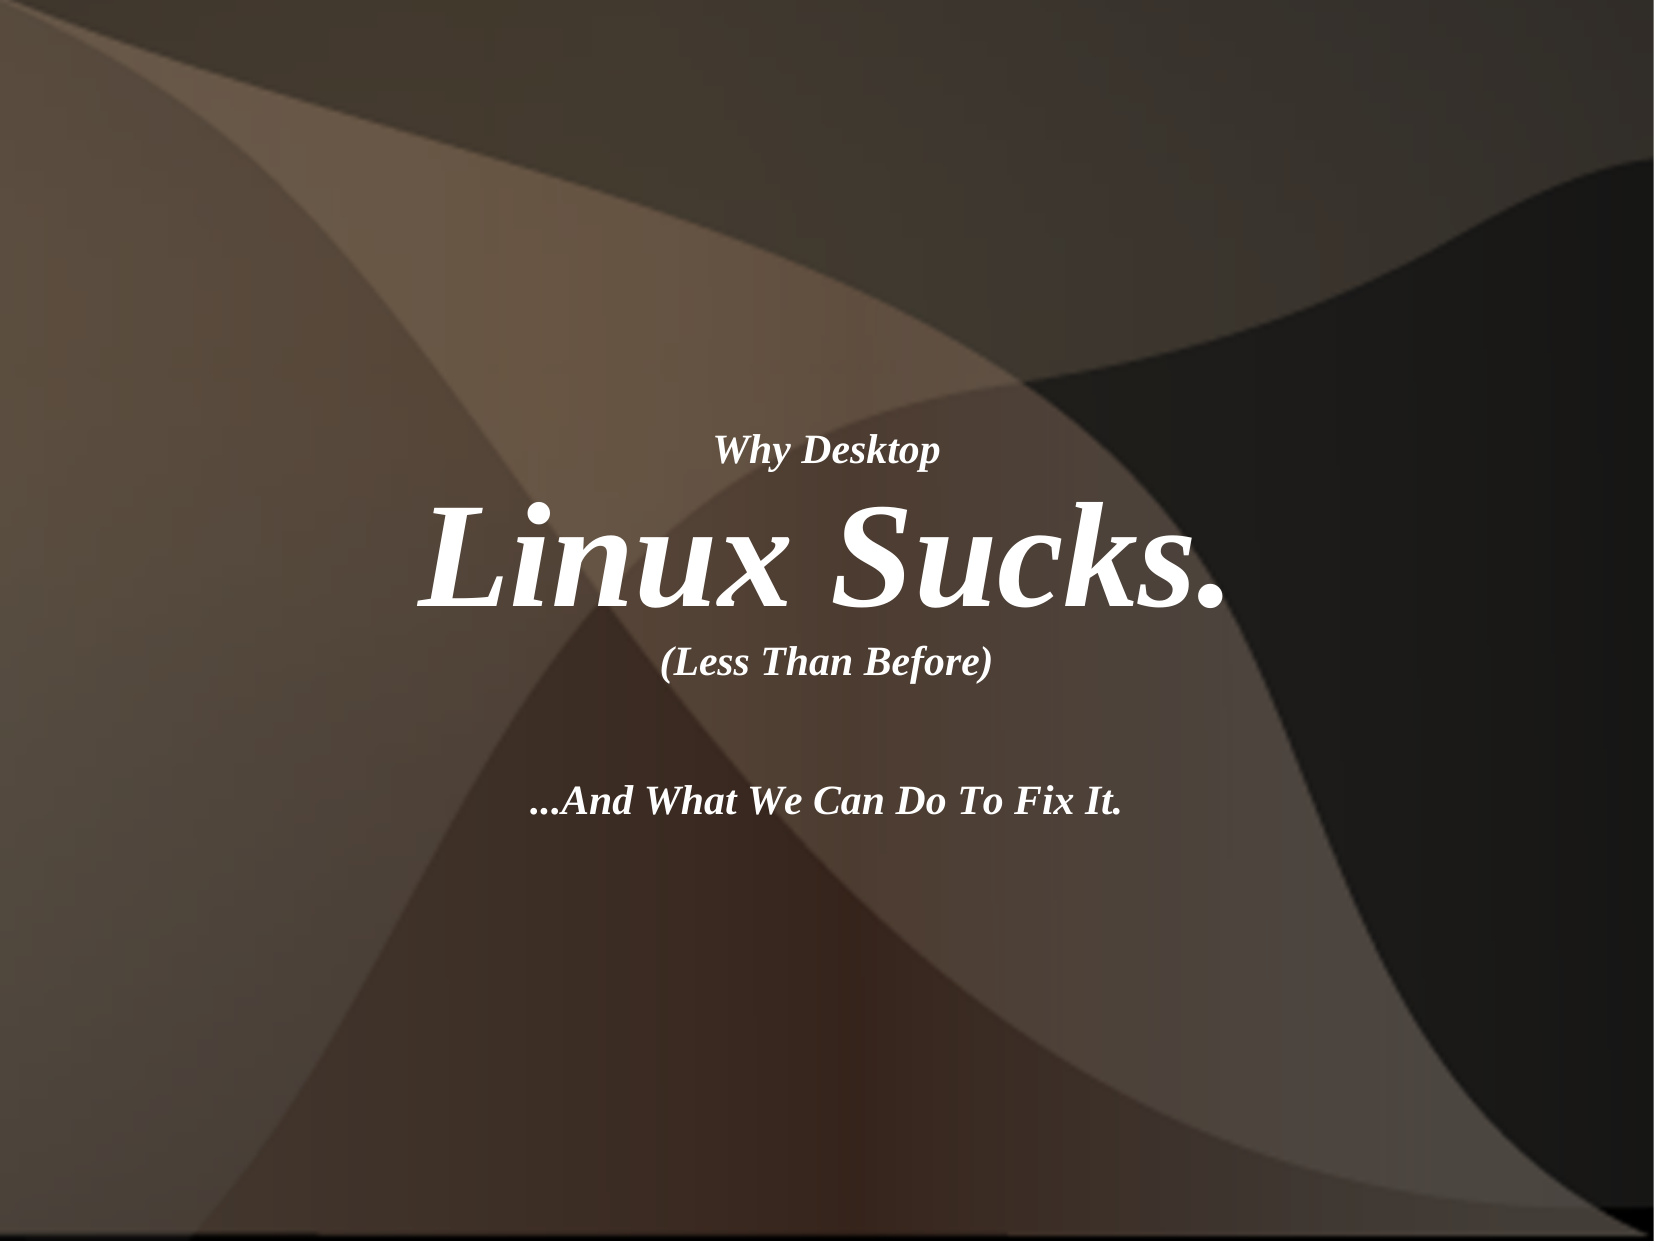

# Why Desktop Linux Sucks. (Less Than Before) ...And What We Can Do To Fix It.